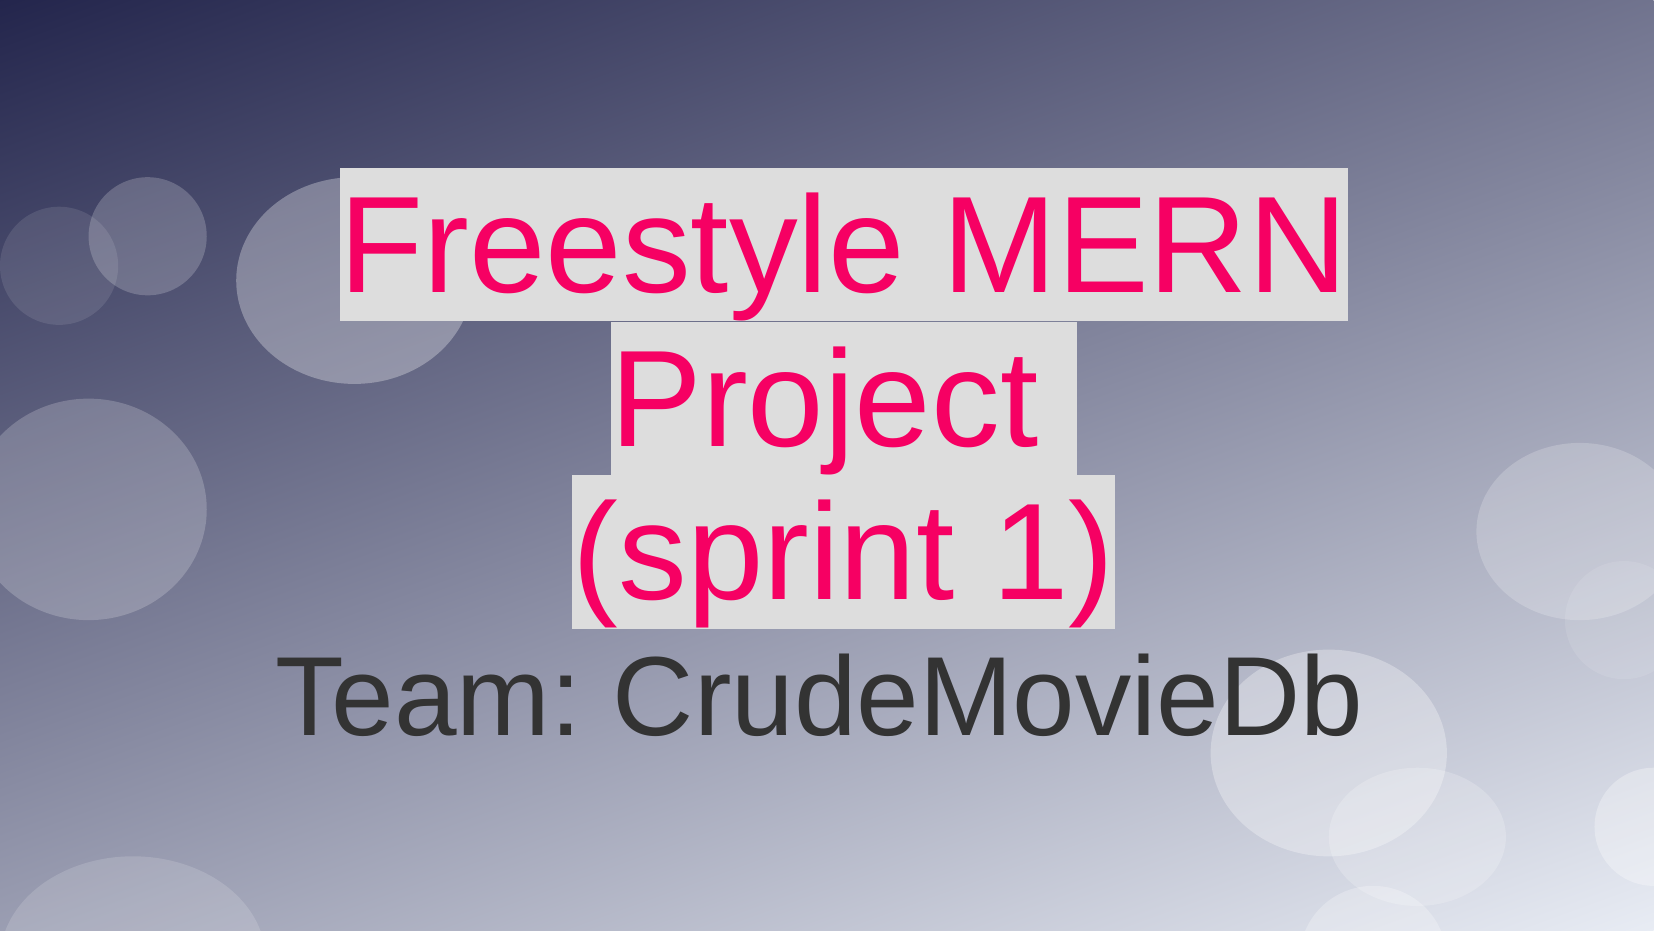

# Freestyle MERN Project (sprint 1)
Team: CrudeMovieDb